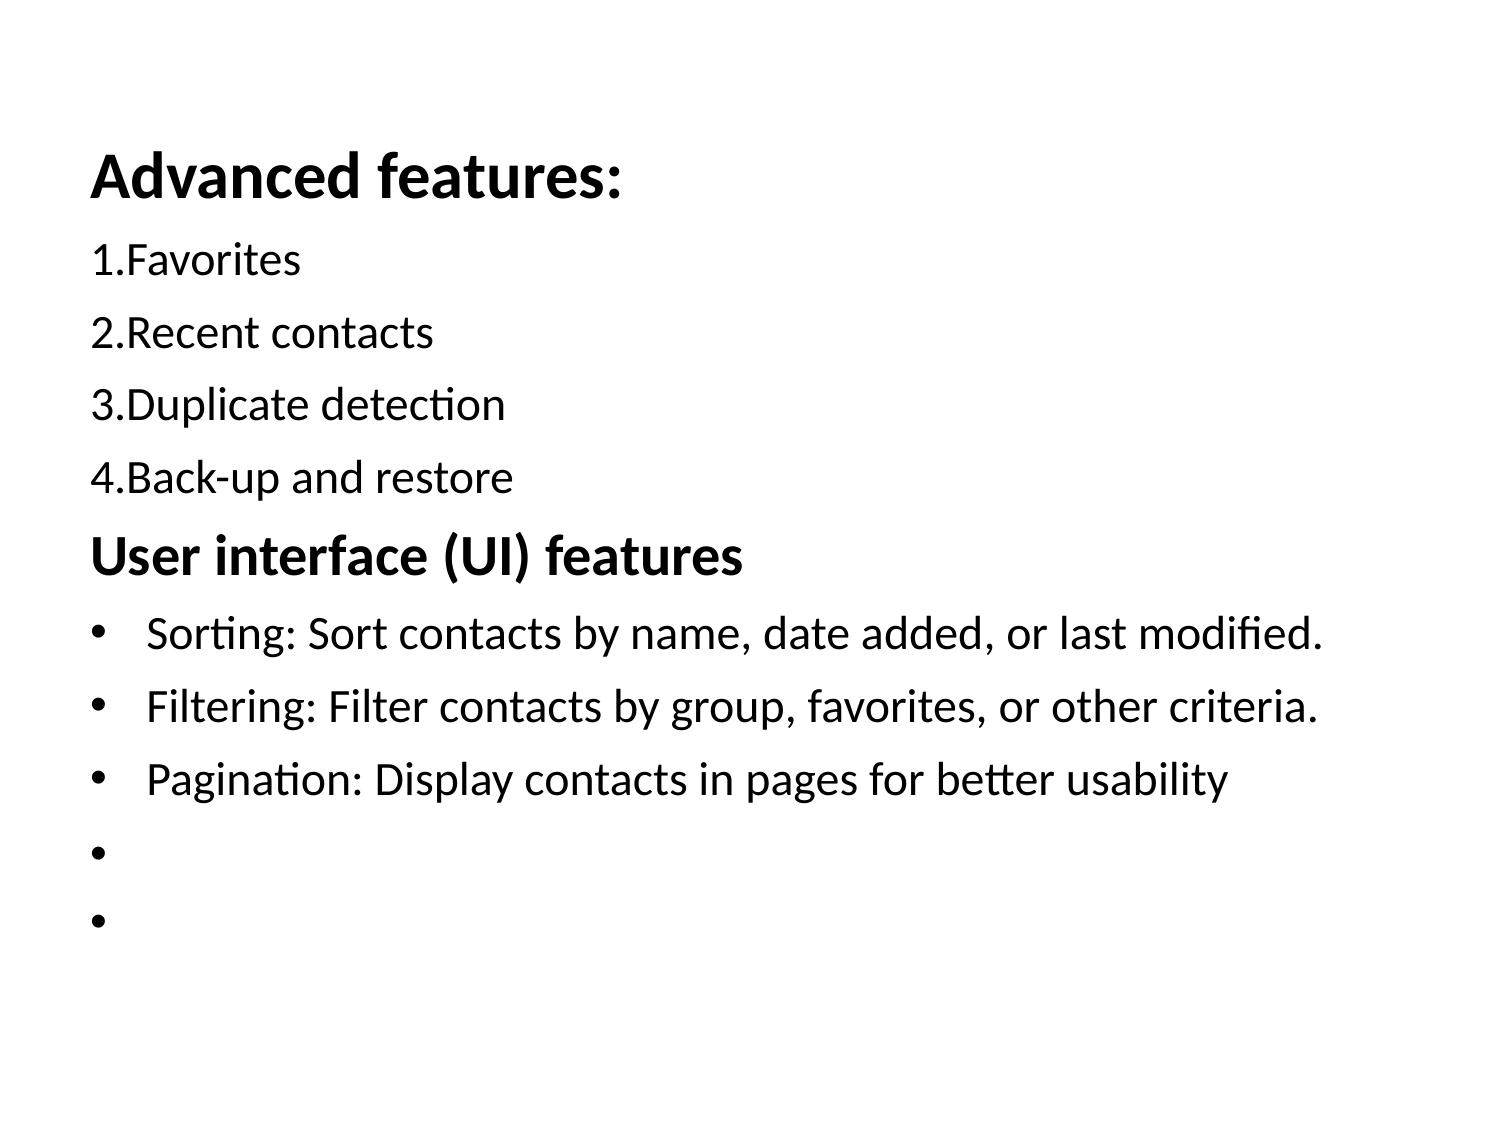

# Advanced features:
1.Favorites
2.Recent contacts
3.Duplicate detection
4.Back-up and restore
User interface (UI) features
Sorting: Sort contacts by name, date added, or last modified.
Filtering: Filter contacts by group, favorites, or other criteria.
Pagination: Display contacts in pages for better usability